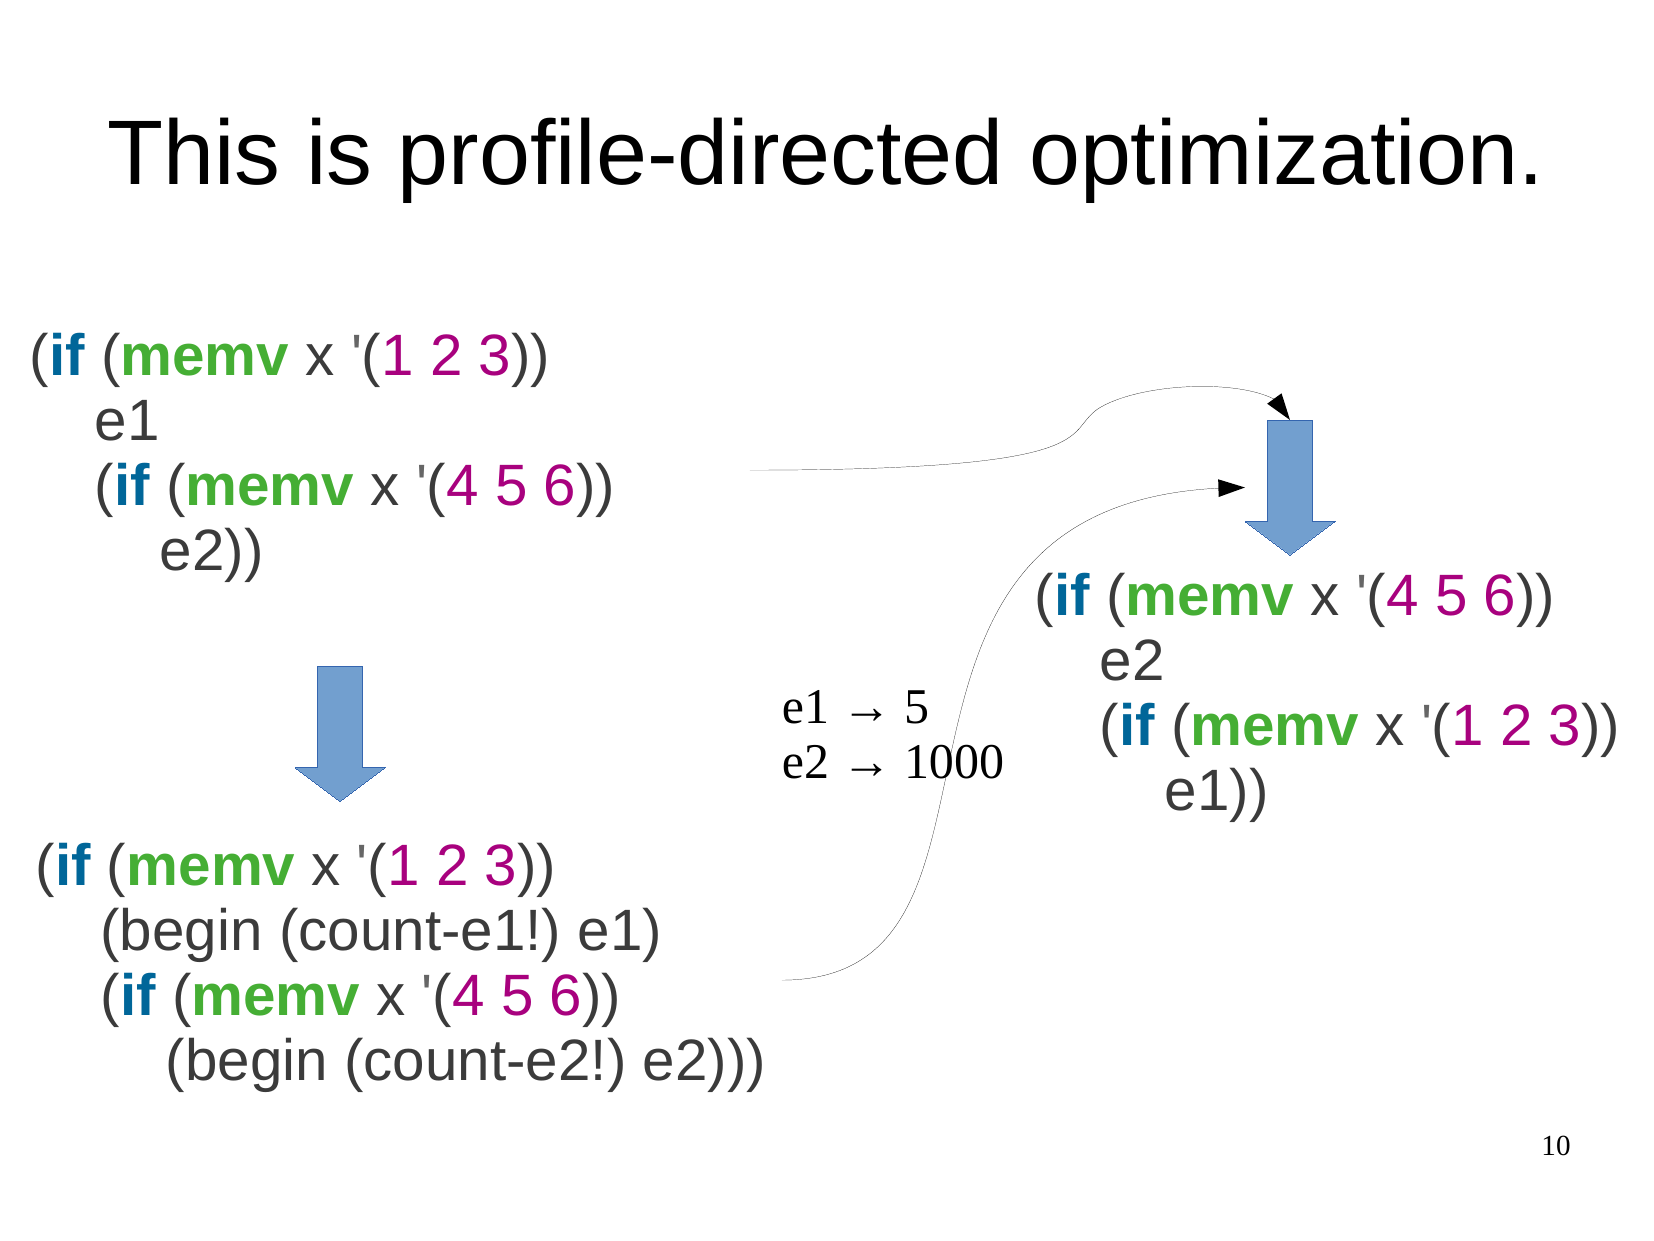

# This is profile-directed optimization.
(if (memv x '(1 2 3))
 e1
 (if (memv x '(4 5 6))
 e2))
(if (memv x '(4 5 6))
 e2
 (if (memv x '(1 2 3))
 e1))
(if (memv x '(1 2 3))
 (begin (count-e1!) e1)
 (if (memv x '(4 5 6))
 (begin (count-e2!) e2)))
10